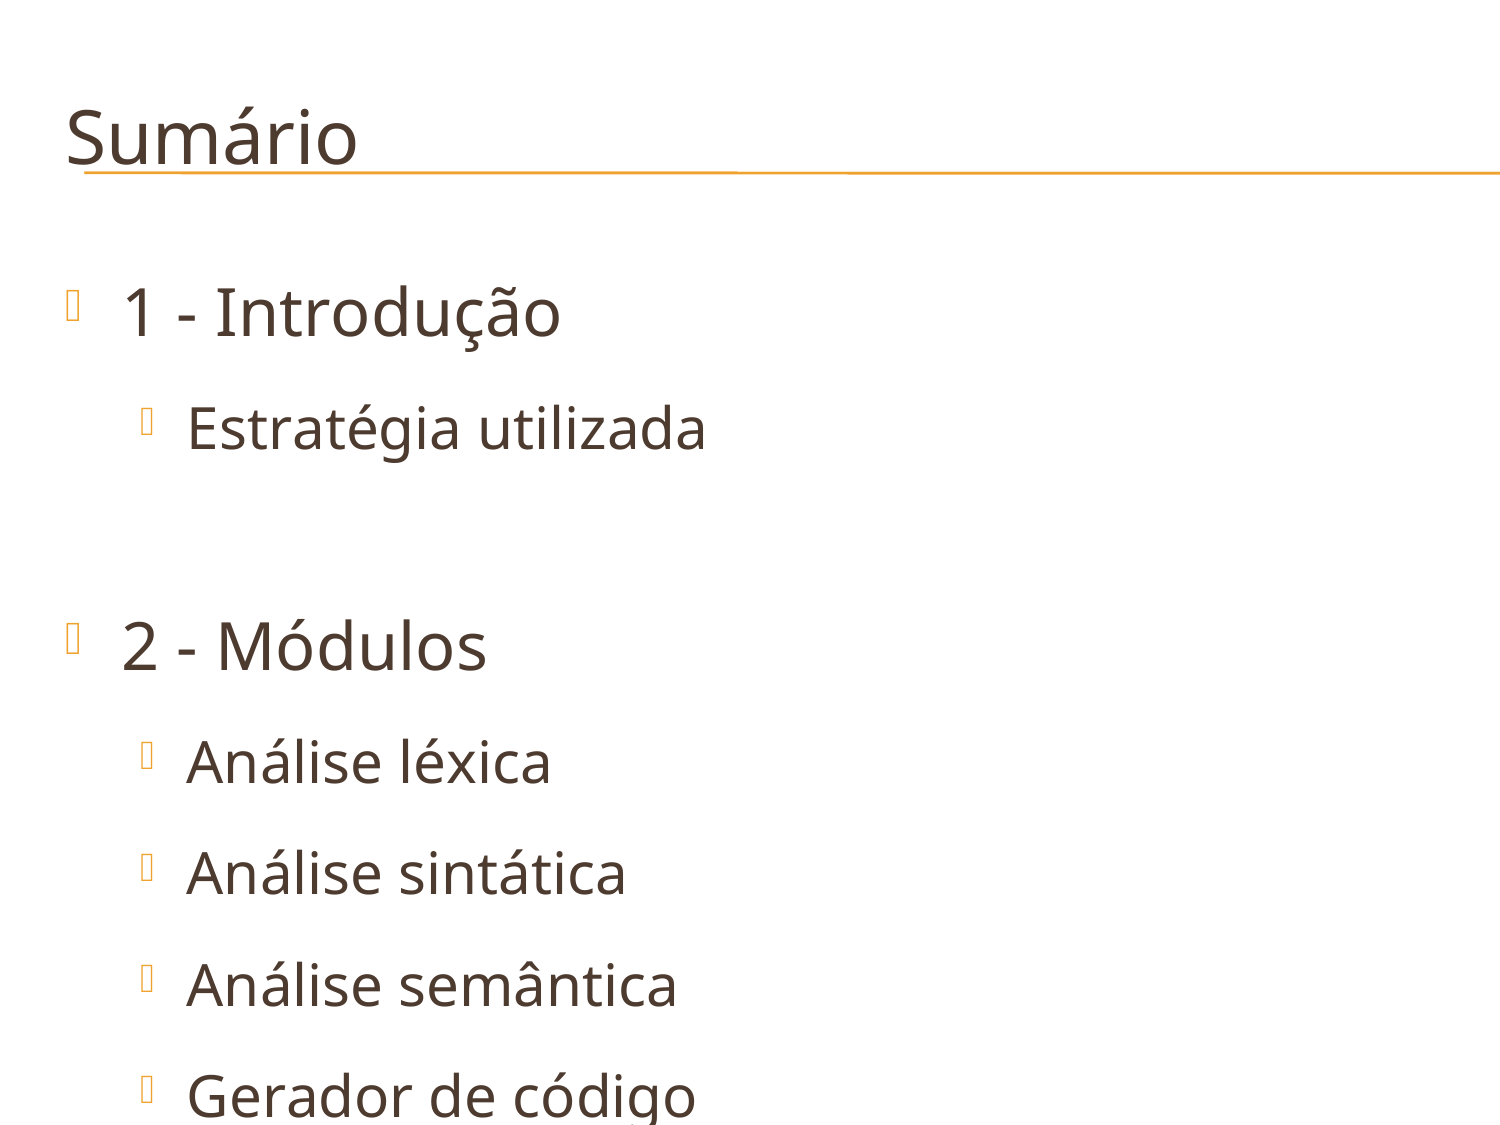

# Sumário
1 - Introdução
Estratégia utilizada
2 - Módulos
Análise léxica
Análise sintática
Análise semântica
Gerador de código
3 – Conclusão
Apresentação do software – analisador de diretivas
Principais problemas e próximos passos